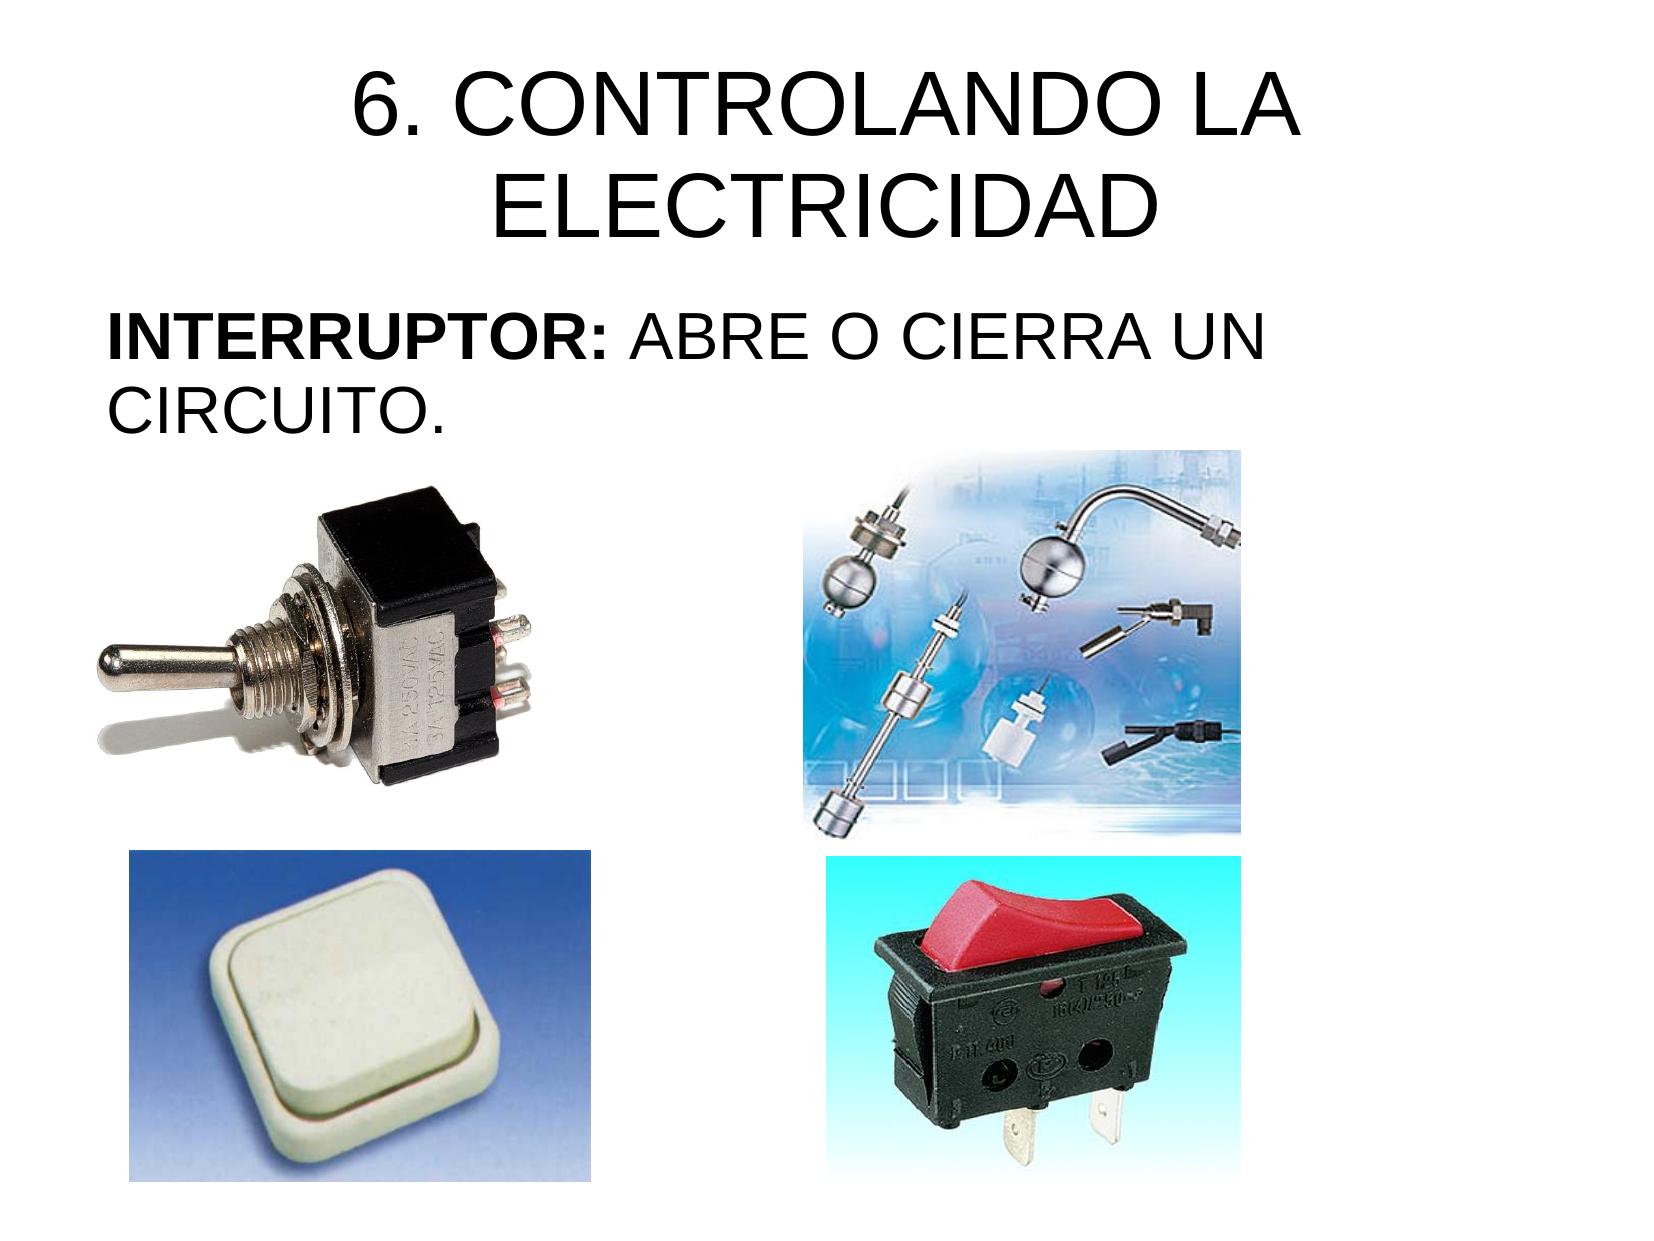

# 6. CONTROLANDO LA ELECTRICIDAD
INTERRUPTOR: ABRE O CIERRA UN CIRCUITO.